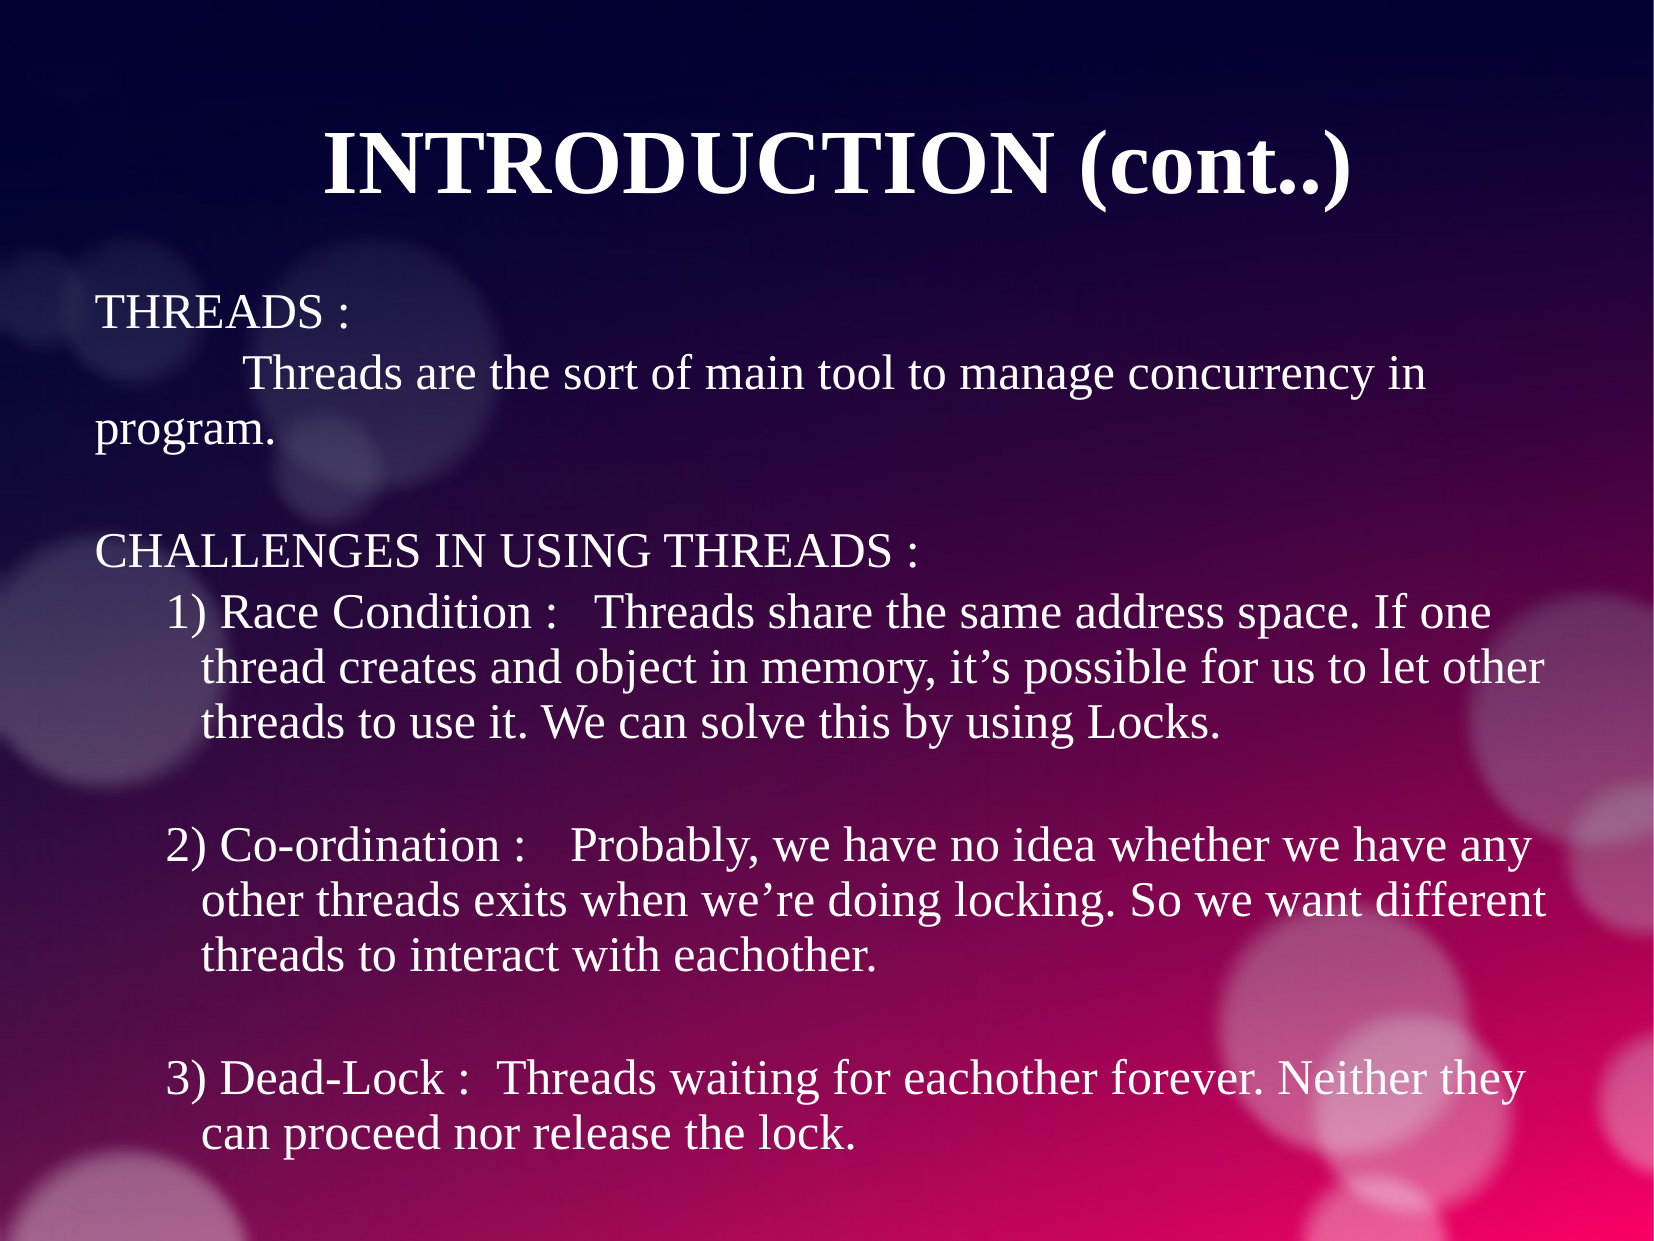

# INTRODUCTION (cont..)
THREADS :
		Threads are the sort of main tool to manage concurrency in program.
CHALLENGES IN USING THREADS :
 Race Condition :	 Threads share the same address space. If one thread creates and object in memory, it’s possible for us to let other threads to use it. We can solve this by using Locks.
 Co-ordination :	Probably, we have no idea whether we have any other threads exits when we’re doing locking. So we want different threads to interact with eachother.
 Dead-Lock :	Threads waiting for eachother forever. Neither they can proceed nor release the lock.